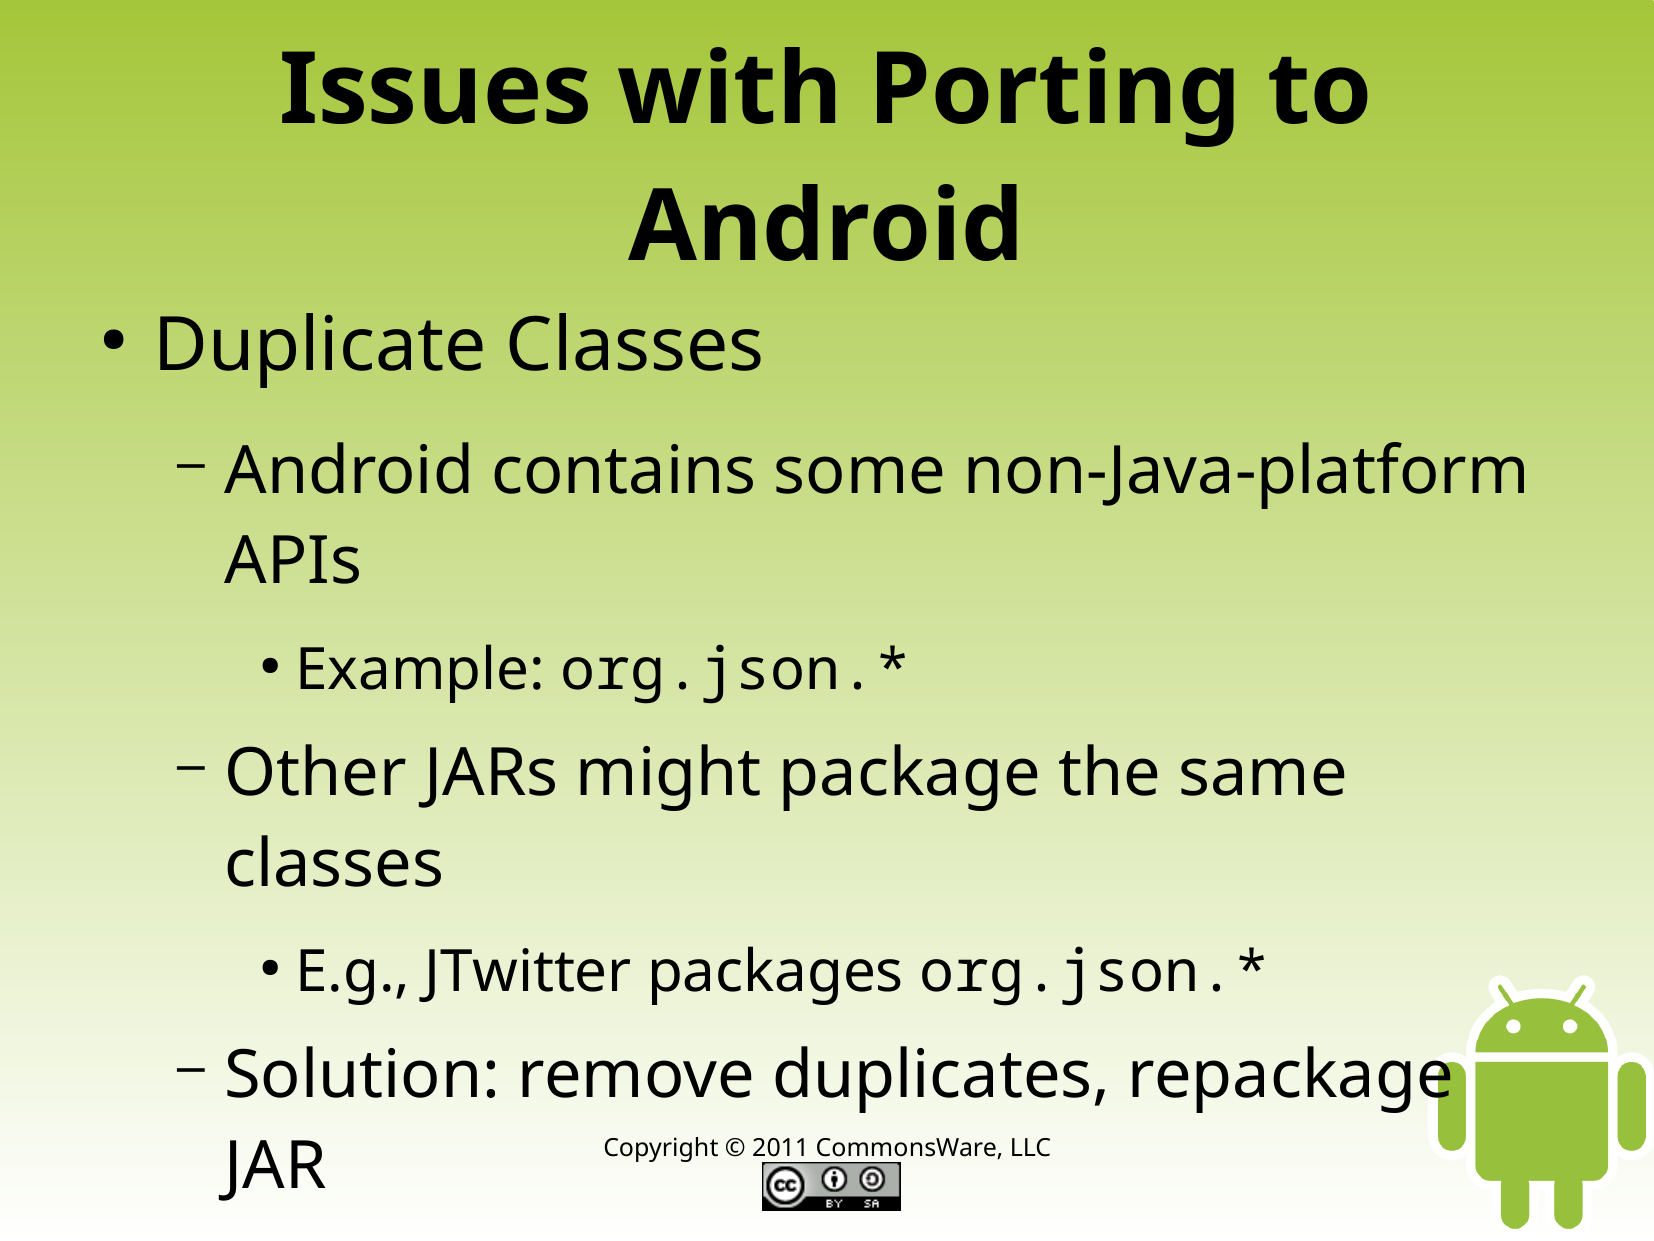

# Issues with Porting to Android
Duplicate Classes
Android contains some non-Java-platform APIs
Example: org.json.*
Other JARs might package the same classes
E.g., JTwitter packages org.json.*
Solution: remove duplicates, repackage JAR
Potential hiccup if version differences!